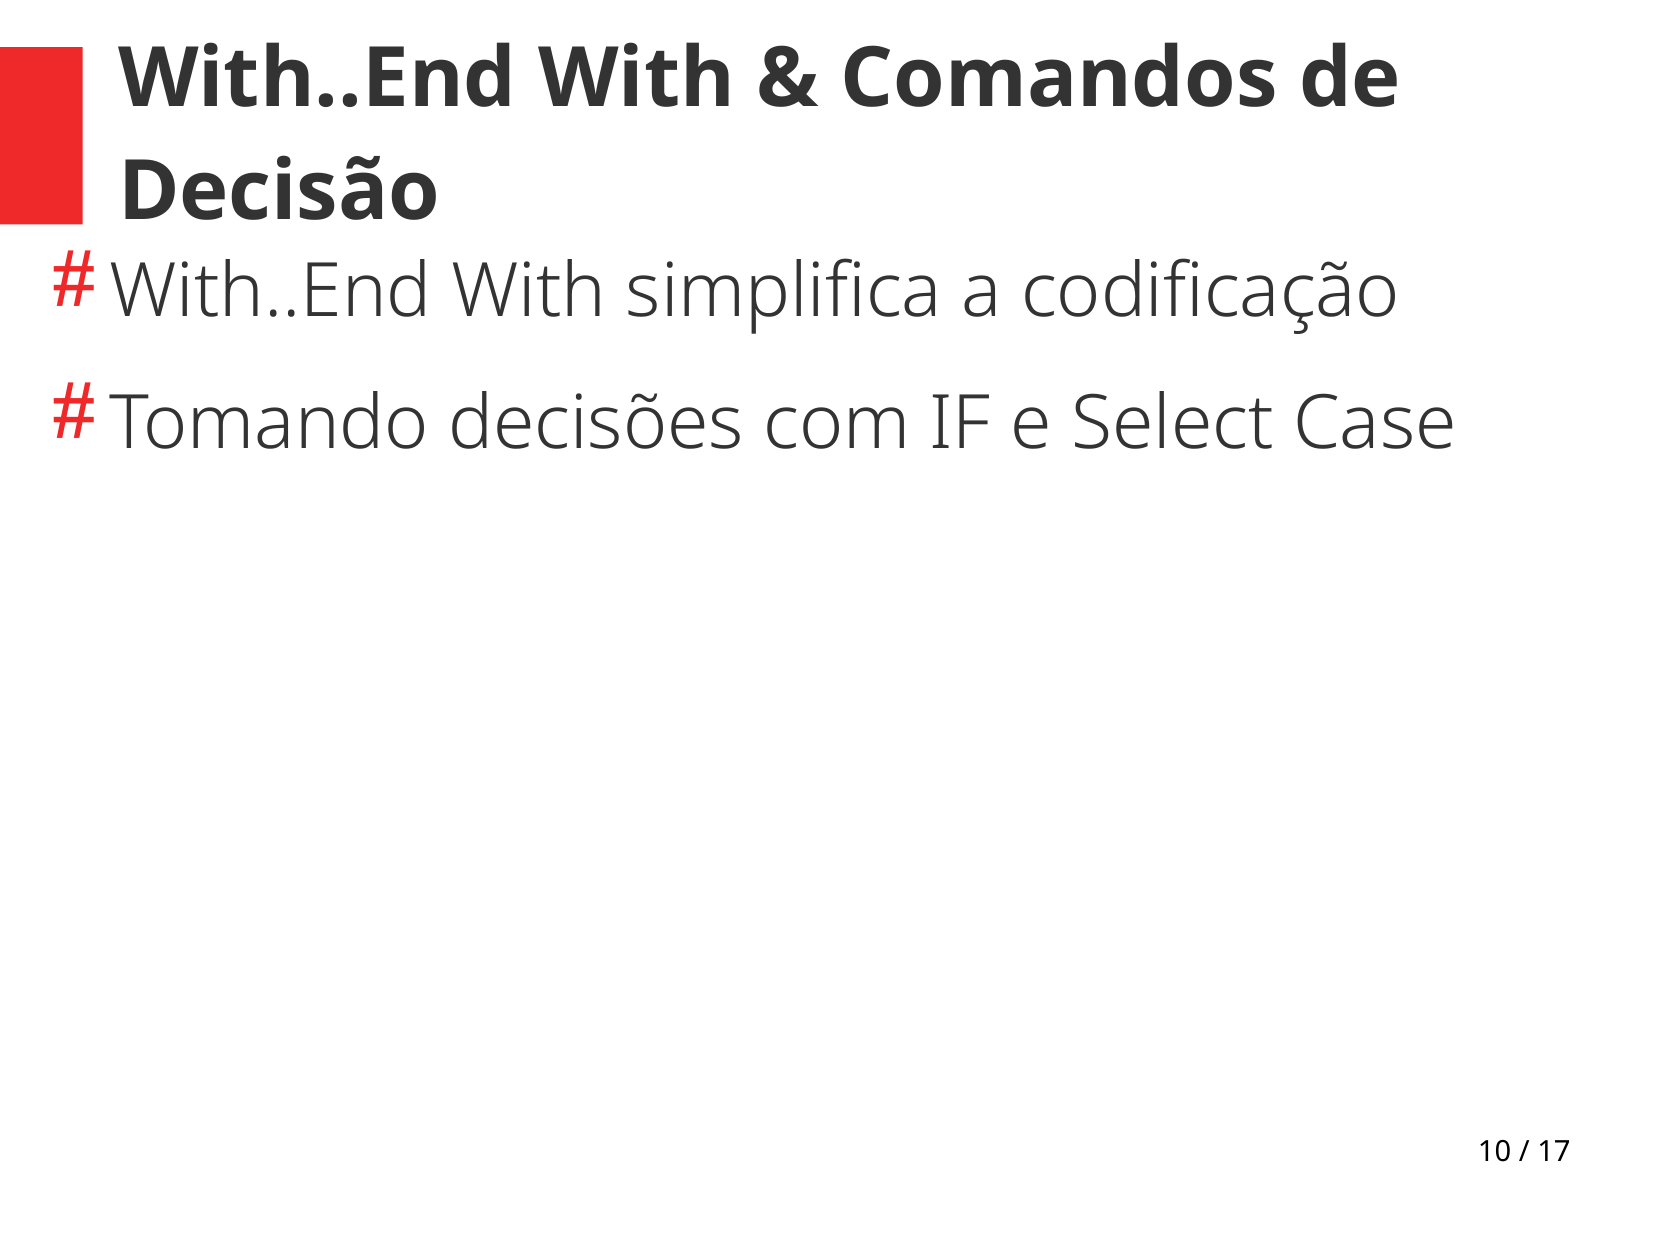

# With..End With & Comandos de Decisão
With..End With simplifica a codificação
Tomando decisões com IF e Select Case
10